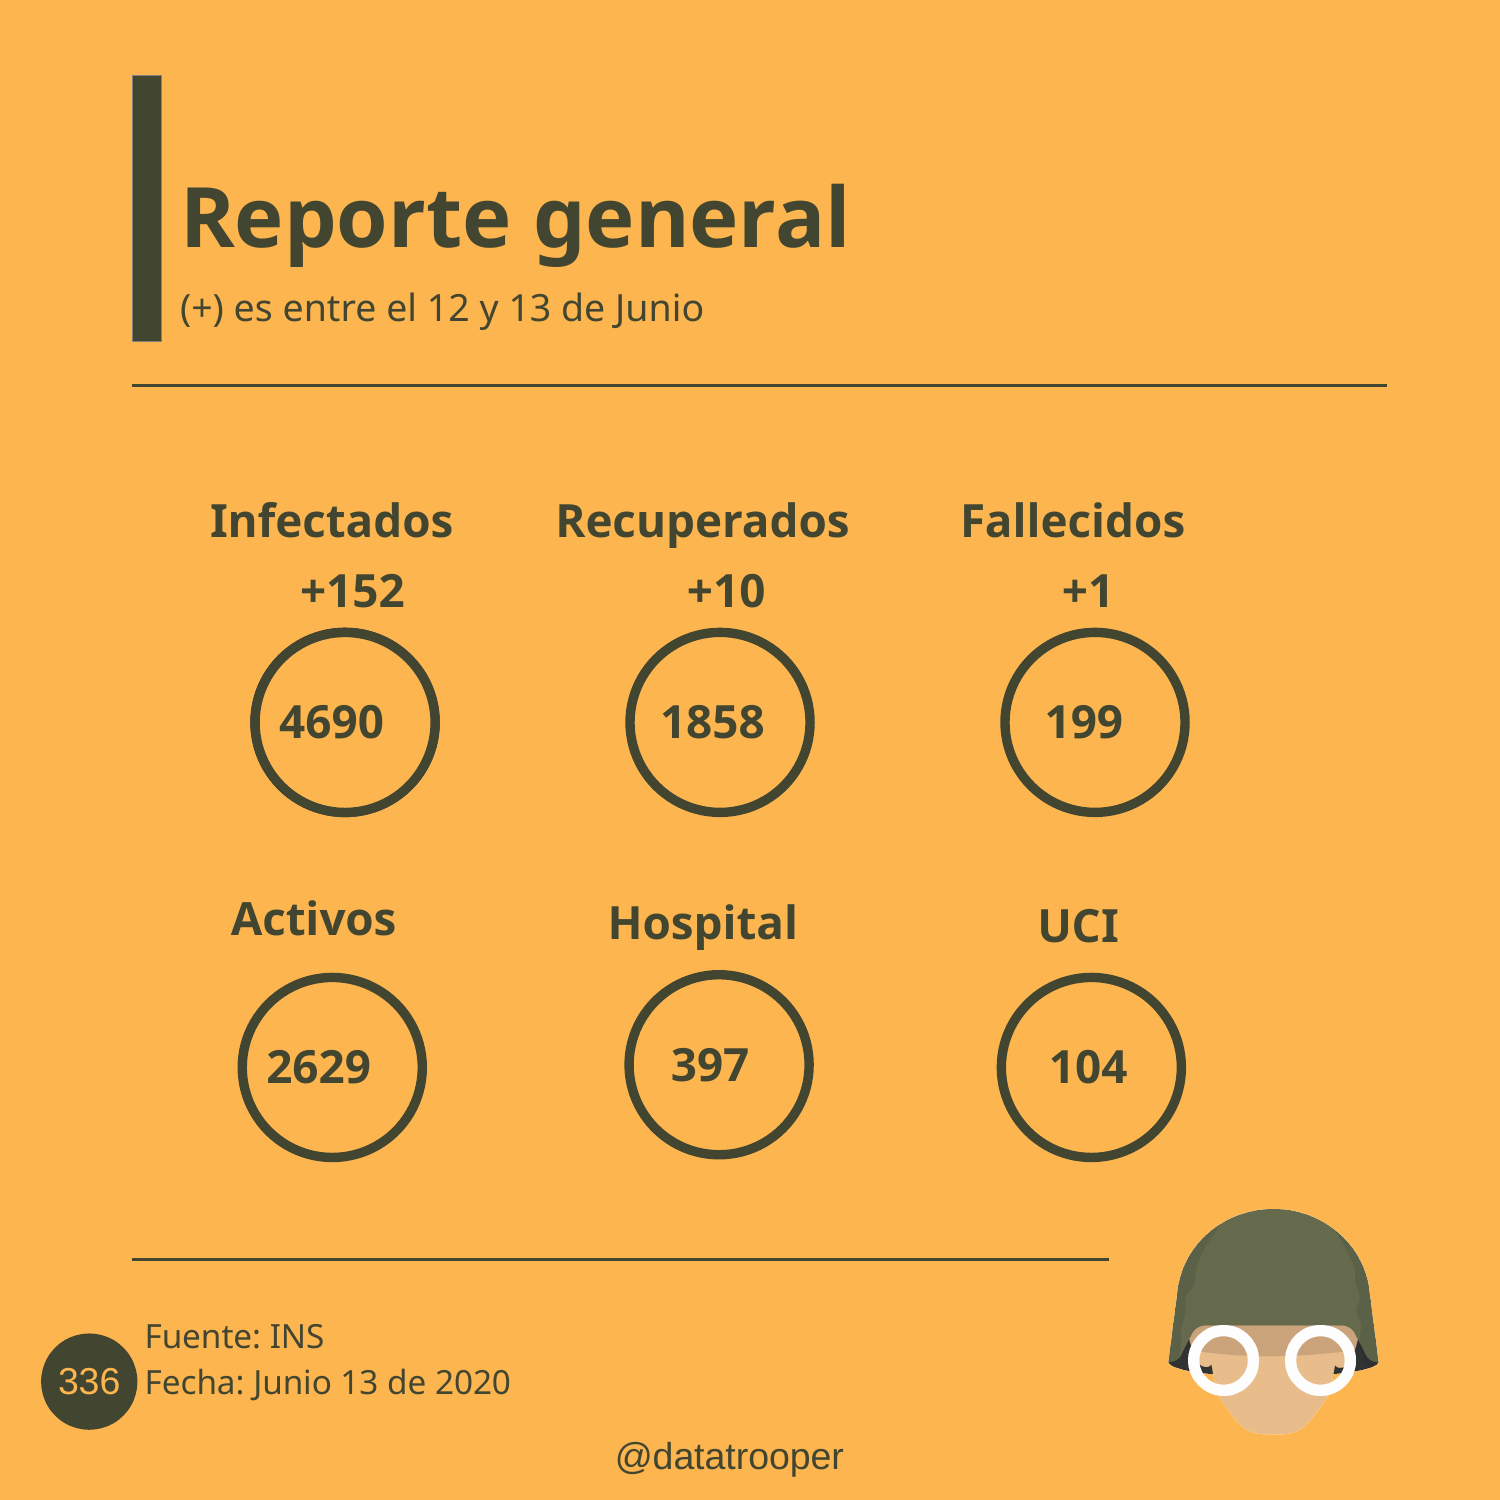

Reporte general
(+) es entre el 12 y 13 de Junio
Recuperados
# Infectados
Fallecidos
+152
+10
+1
199
616
1858
4690
Activos
Hospital
UCI
104
397
2629